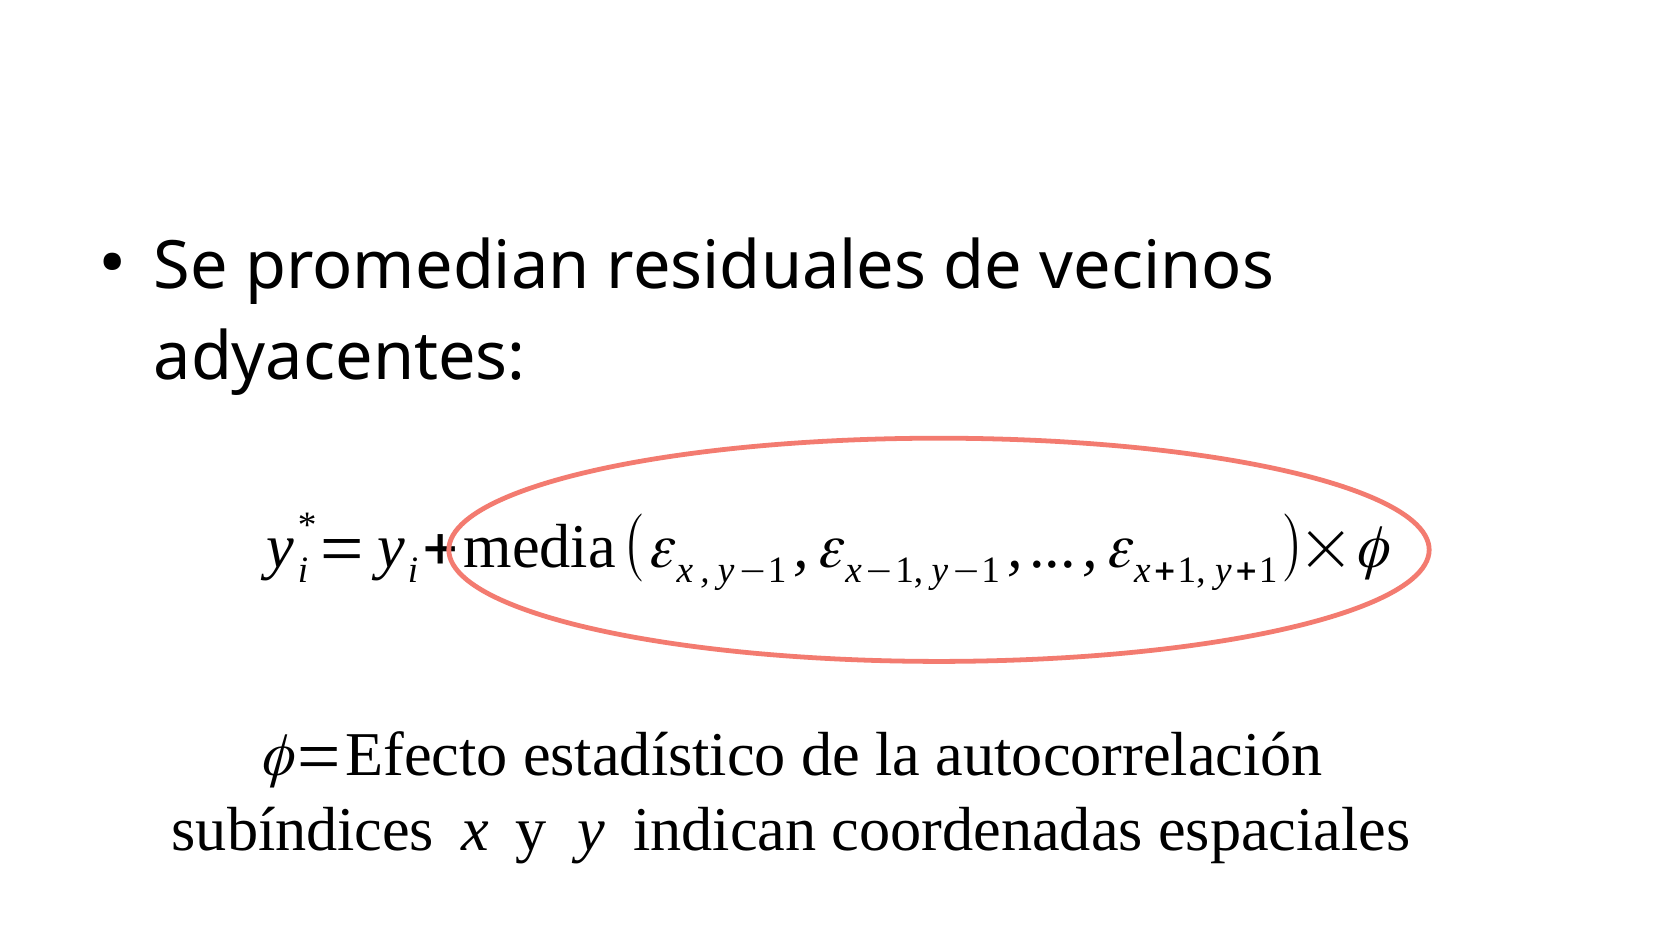

#
Se promedian residuales de vecinos adyacentes: